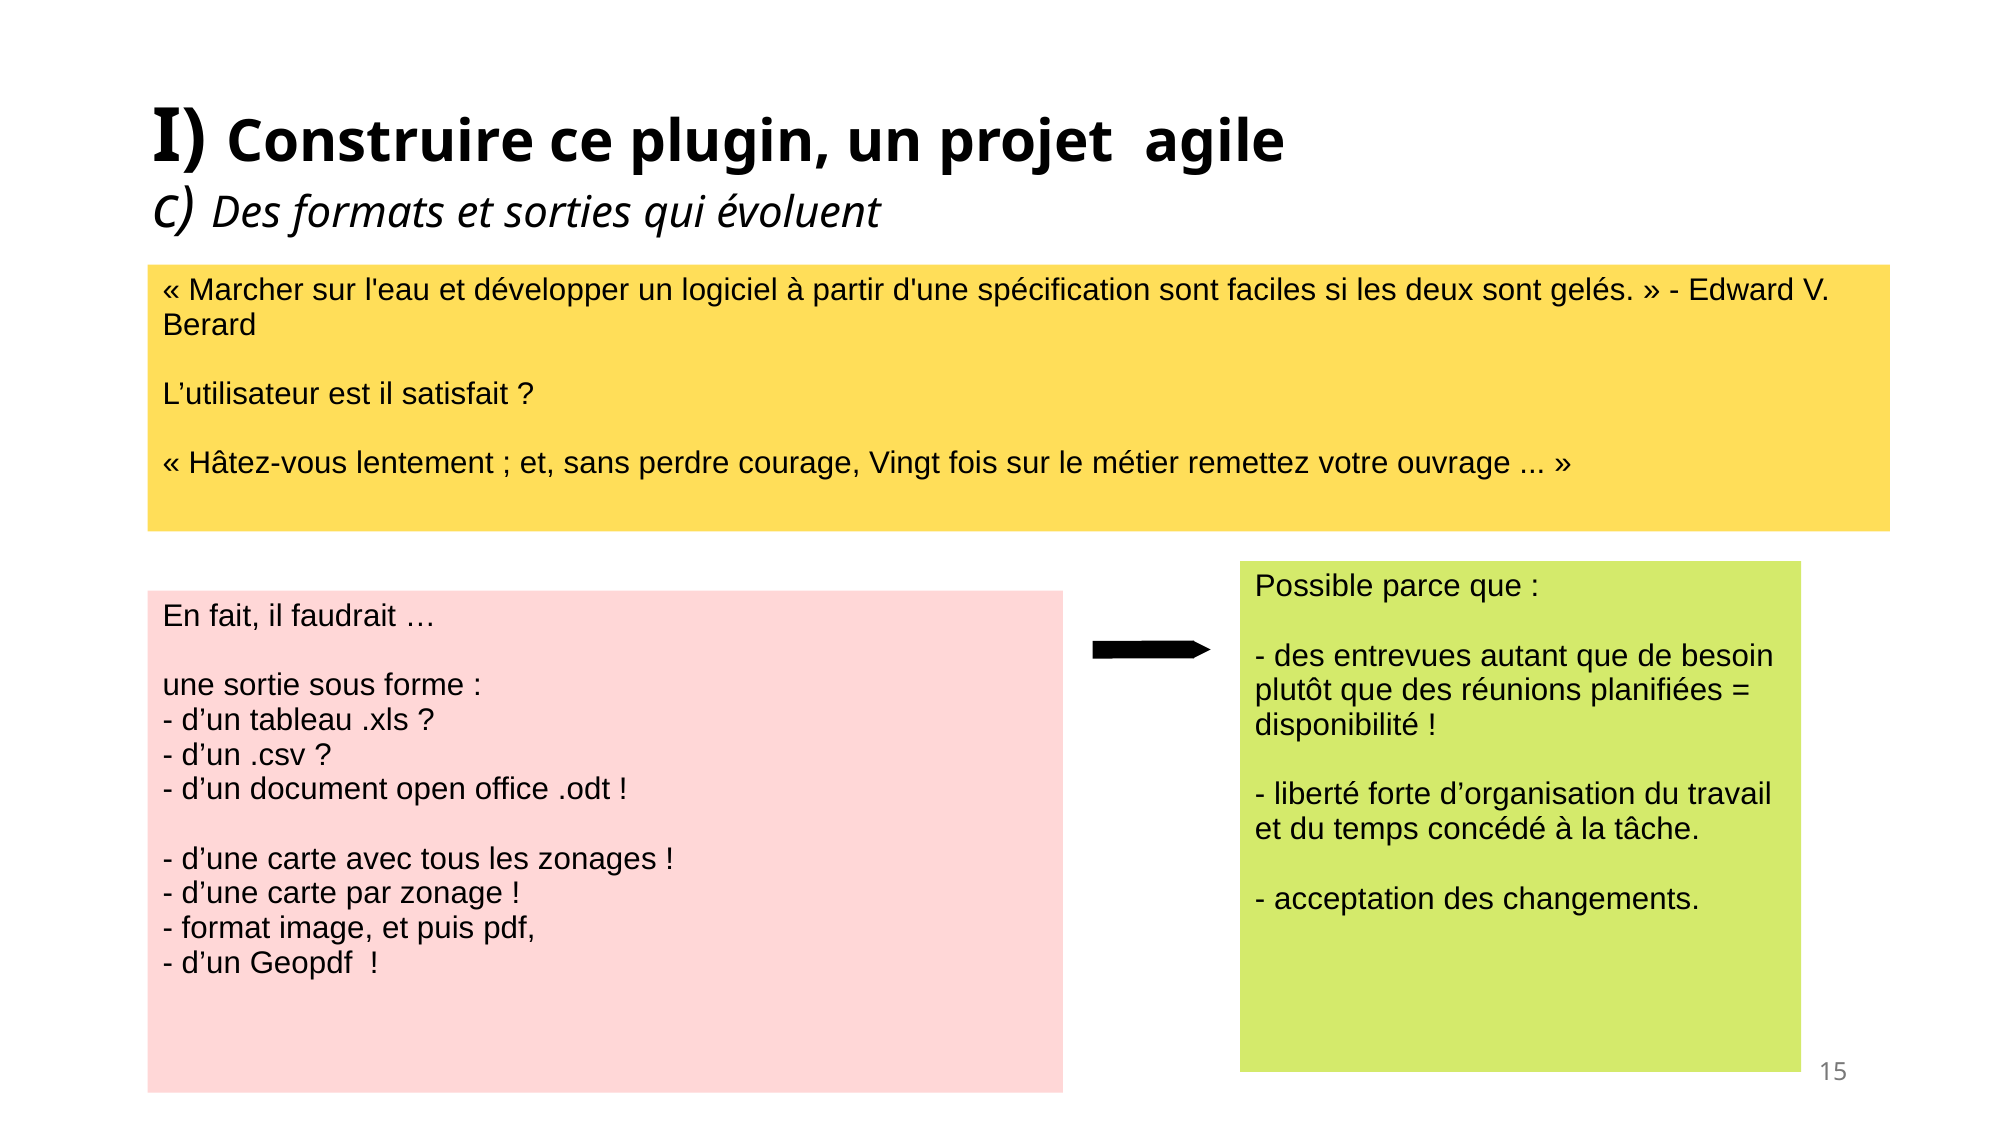

# I) Construire ce plugin, un projet agile c) Des formats et sorties qui évoluent
« Marcher sur l'eau et développer un logiciel à partir d'une spécification sont faciles si les deux sont gelés. » - Edward V. Berard
L’utilisateur est il satisfait ?
« Hâtez-vous lentement ; et, sans perdre courage, Vingt fois sur le métier remettez votre ouvrage ... »
Possible parce que :
- des entrevues autant que de besoin plutôt que des réunions planifiées = disponibilité !
- liberté forte d’organisation du travail et du temps concédé à la tâche.
- acceptation des changements.
En fait, il faudrait …
une sortie sous forme :
- d’un tableau .xls ?
- d’un .csv ?
- d’un document open office .odt !
- d’une carte avec tous les zonages !
- d’une carte par zonage !
- format image, et puis pdf,
- d’un Geopdf  !